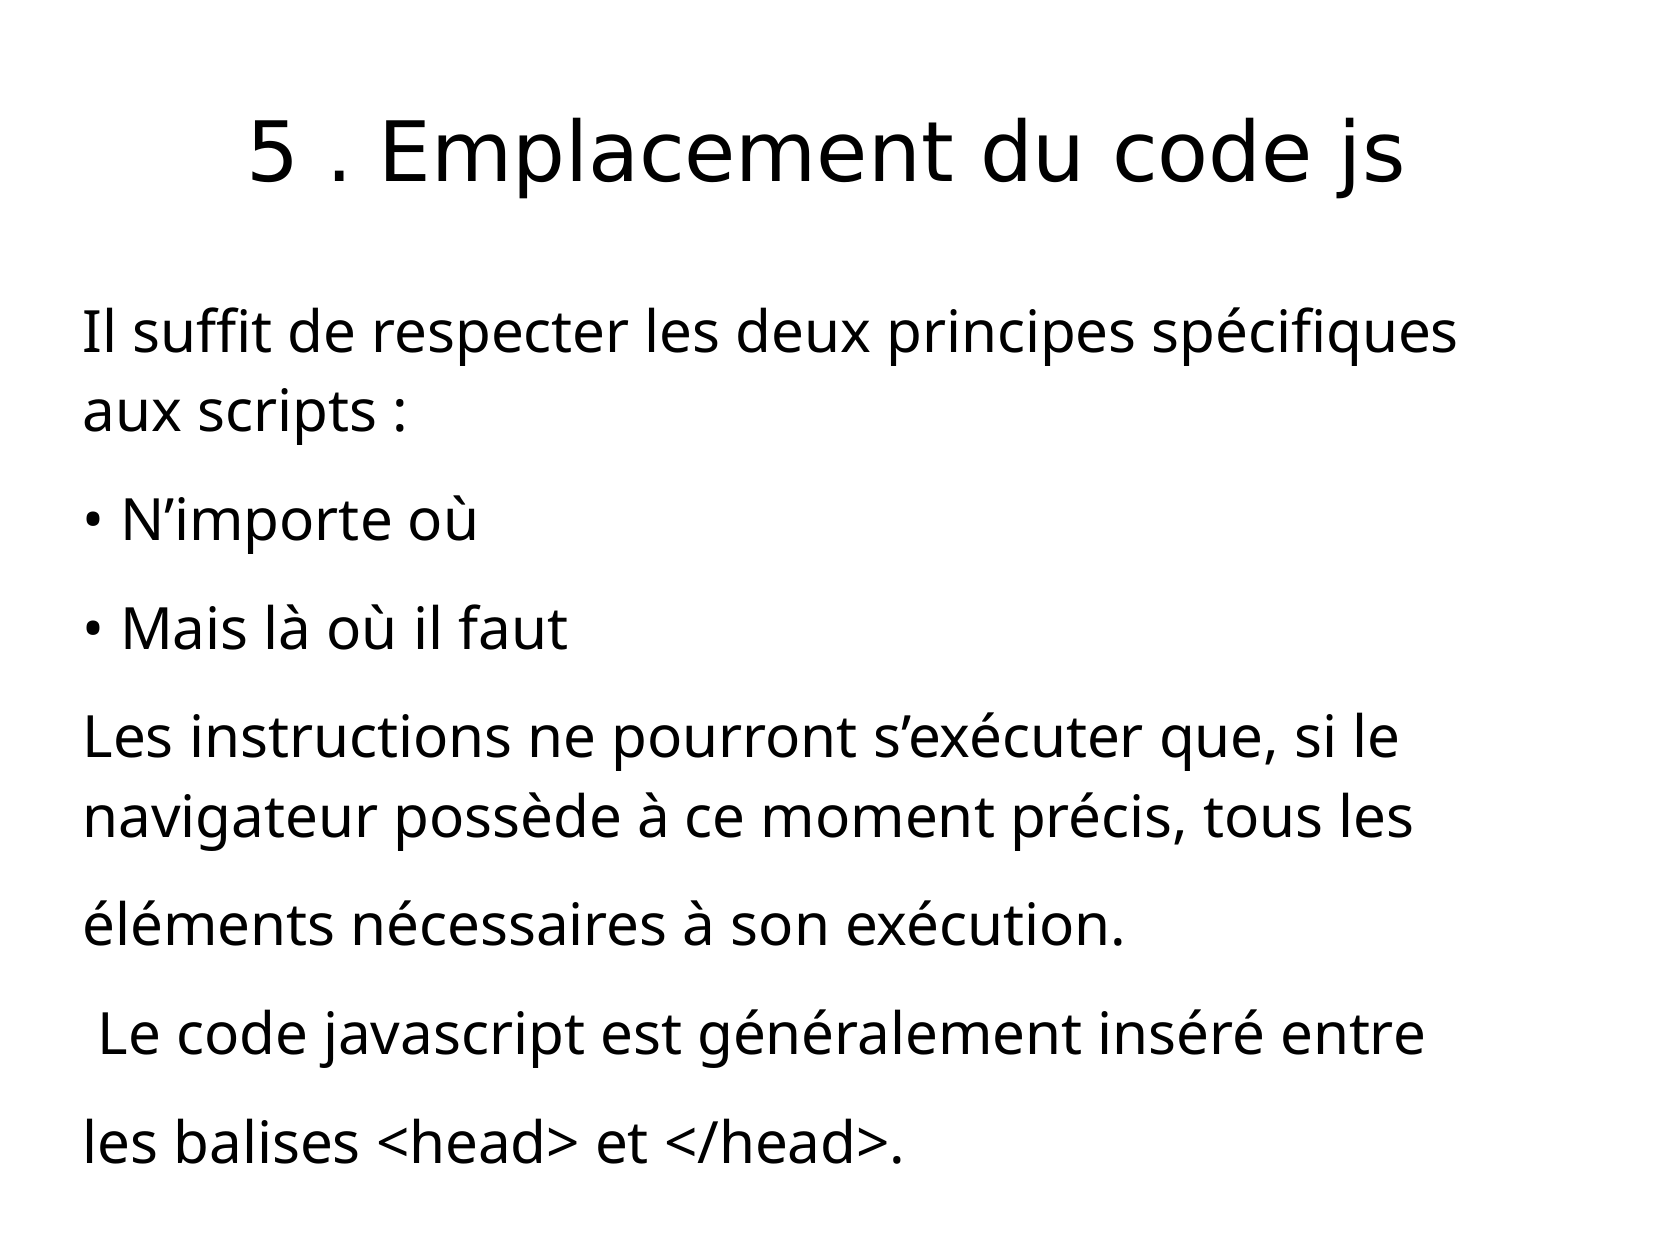

# 5 . Emplacement du code js
Il suffit de respecter les deux principes spécifiques aux scripts :
• N’importe où
• Mais là où il faut
Les instructions ne pourront s’exécuter que, si le navigateur possède à ce moment précis, tous les
éléments nécessaires à son exécution.
 Le code javascript est généralement inséré entre
les balises <head> et </head>.